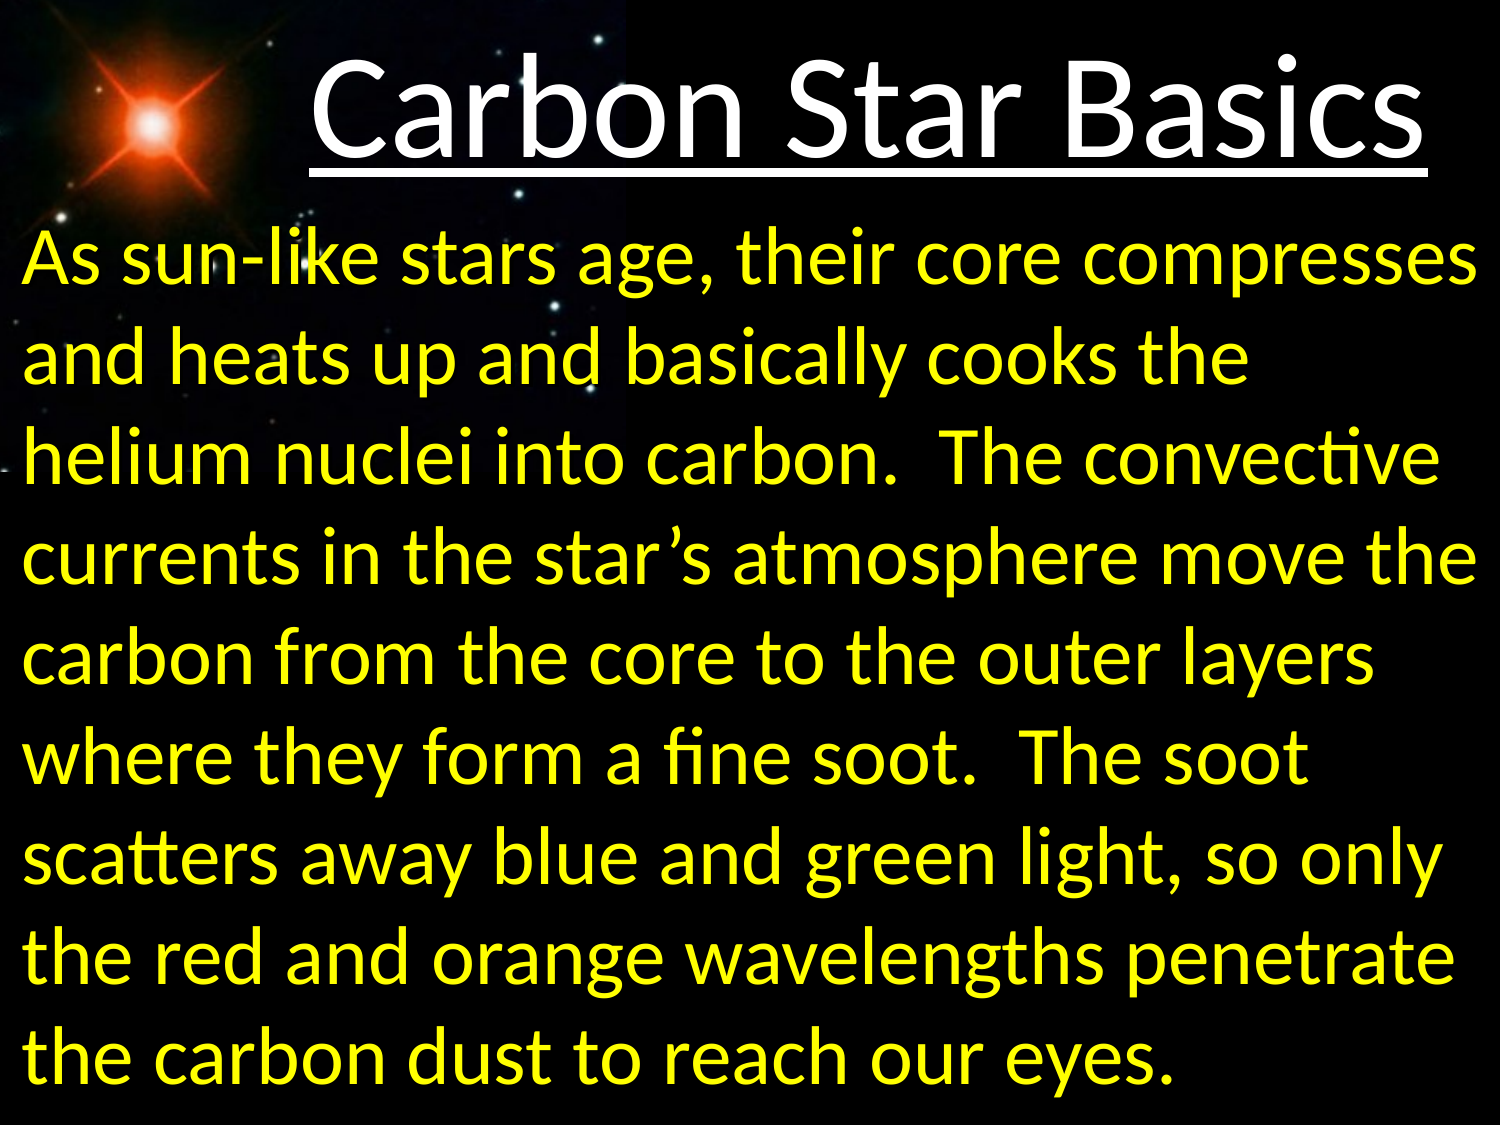

Carbon Star Basics
As sun-like stars age, their core compresses and heats up and basically cooks the helium nuclei into carbon. The convective currents in the star’s atmosphere move the carbon from the core to the outer layers where they form a fine soot. The soot scatters away blue and green light, so only the red and orange wavelengths penetrate the carbon dust to reach our eyes.